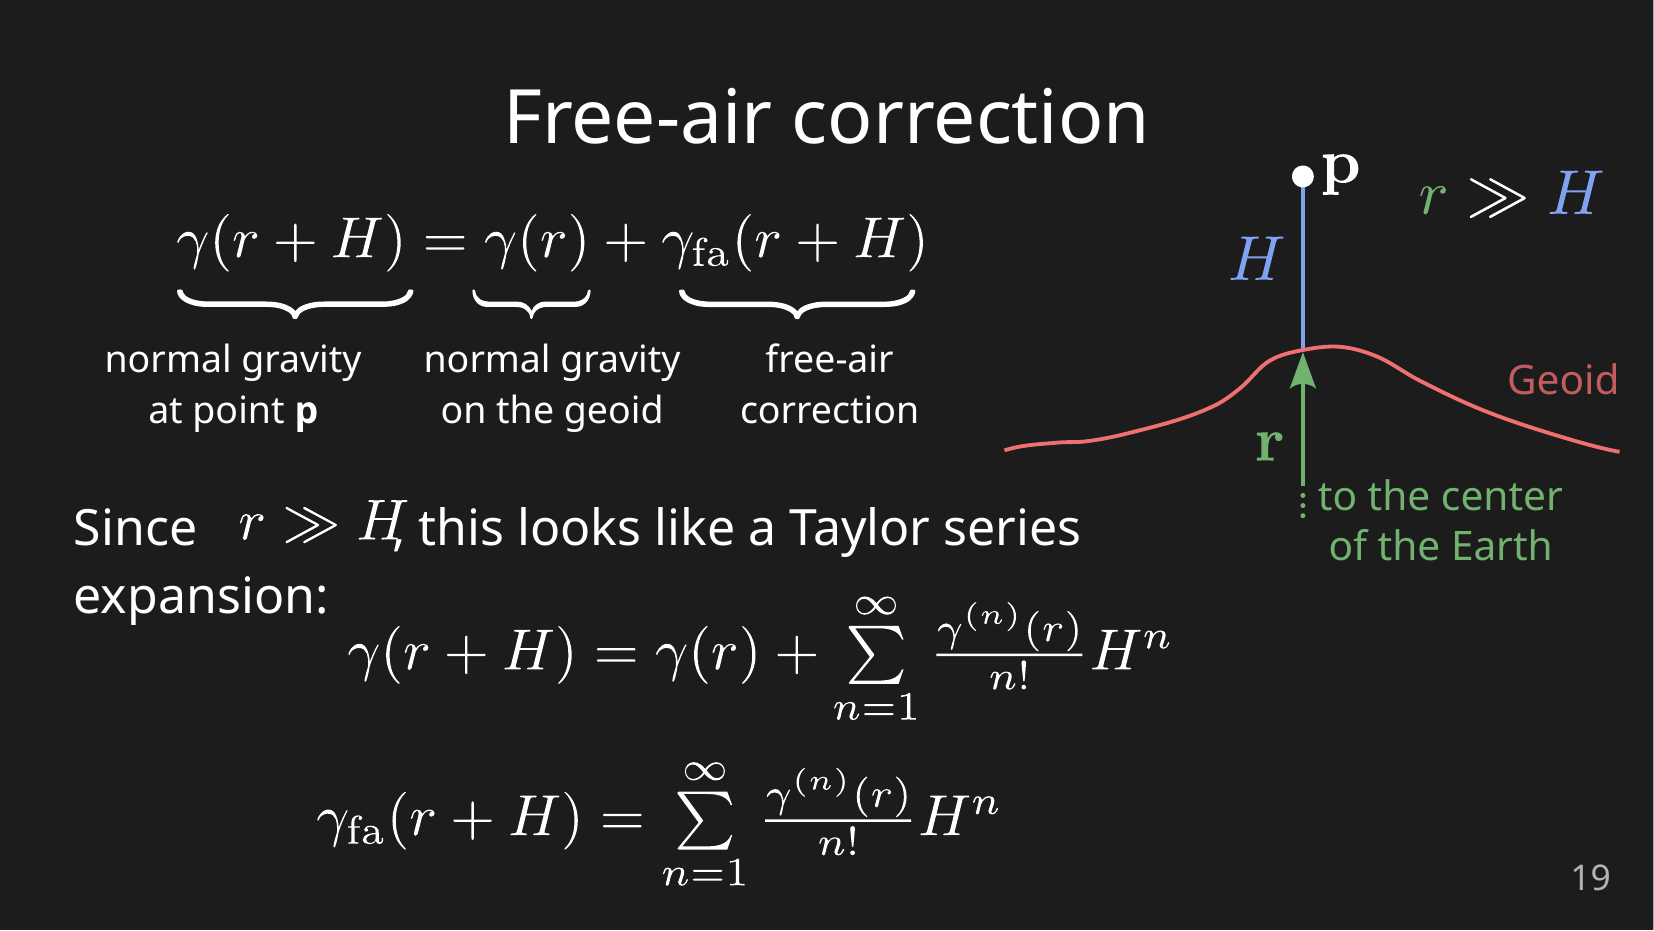

# Free-air correction
normal gravity at point p
normal gravity on the geoid
free-air correction
Since , this looks like a Taylor series expansion: